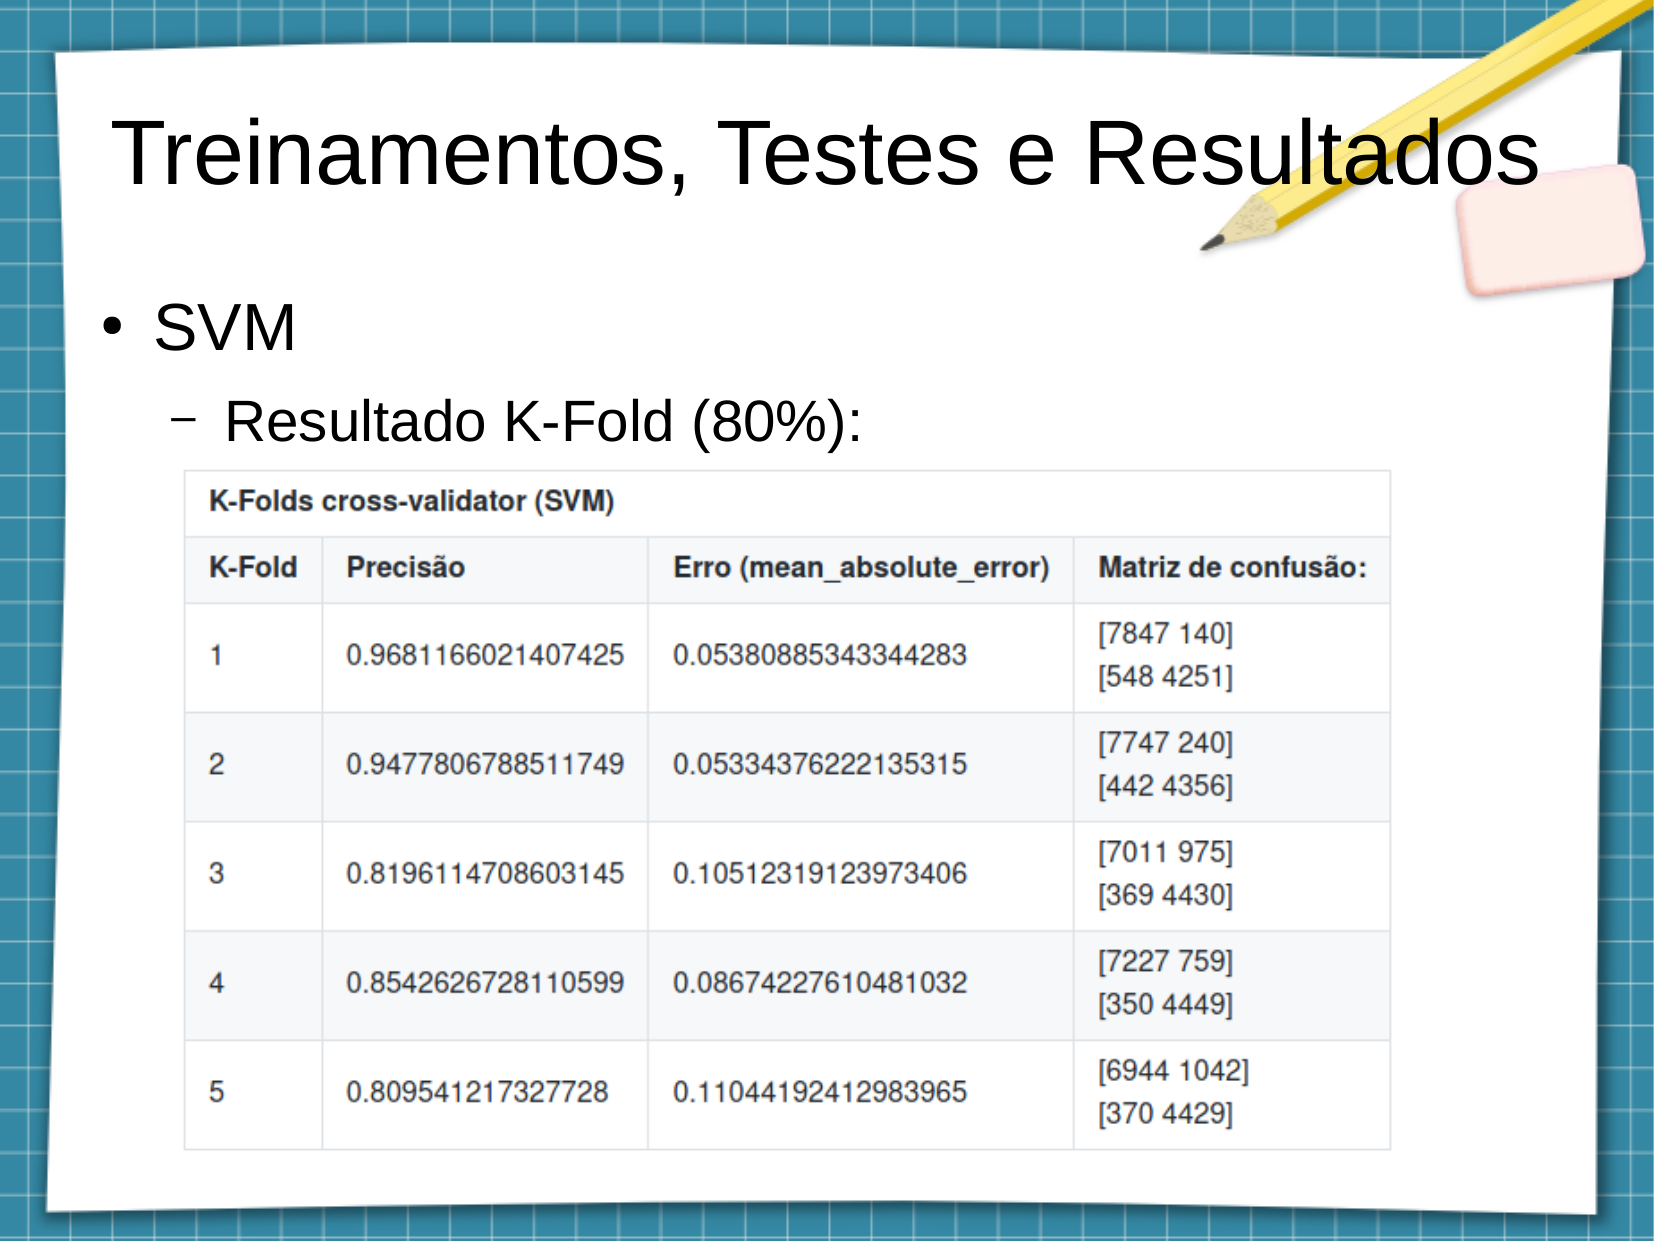

# Treinamentos, Testes e Resultados
SVM
Resultado K-Fold (80%):